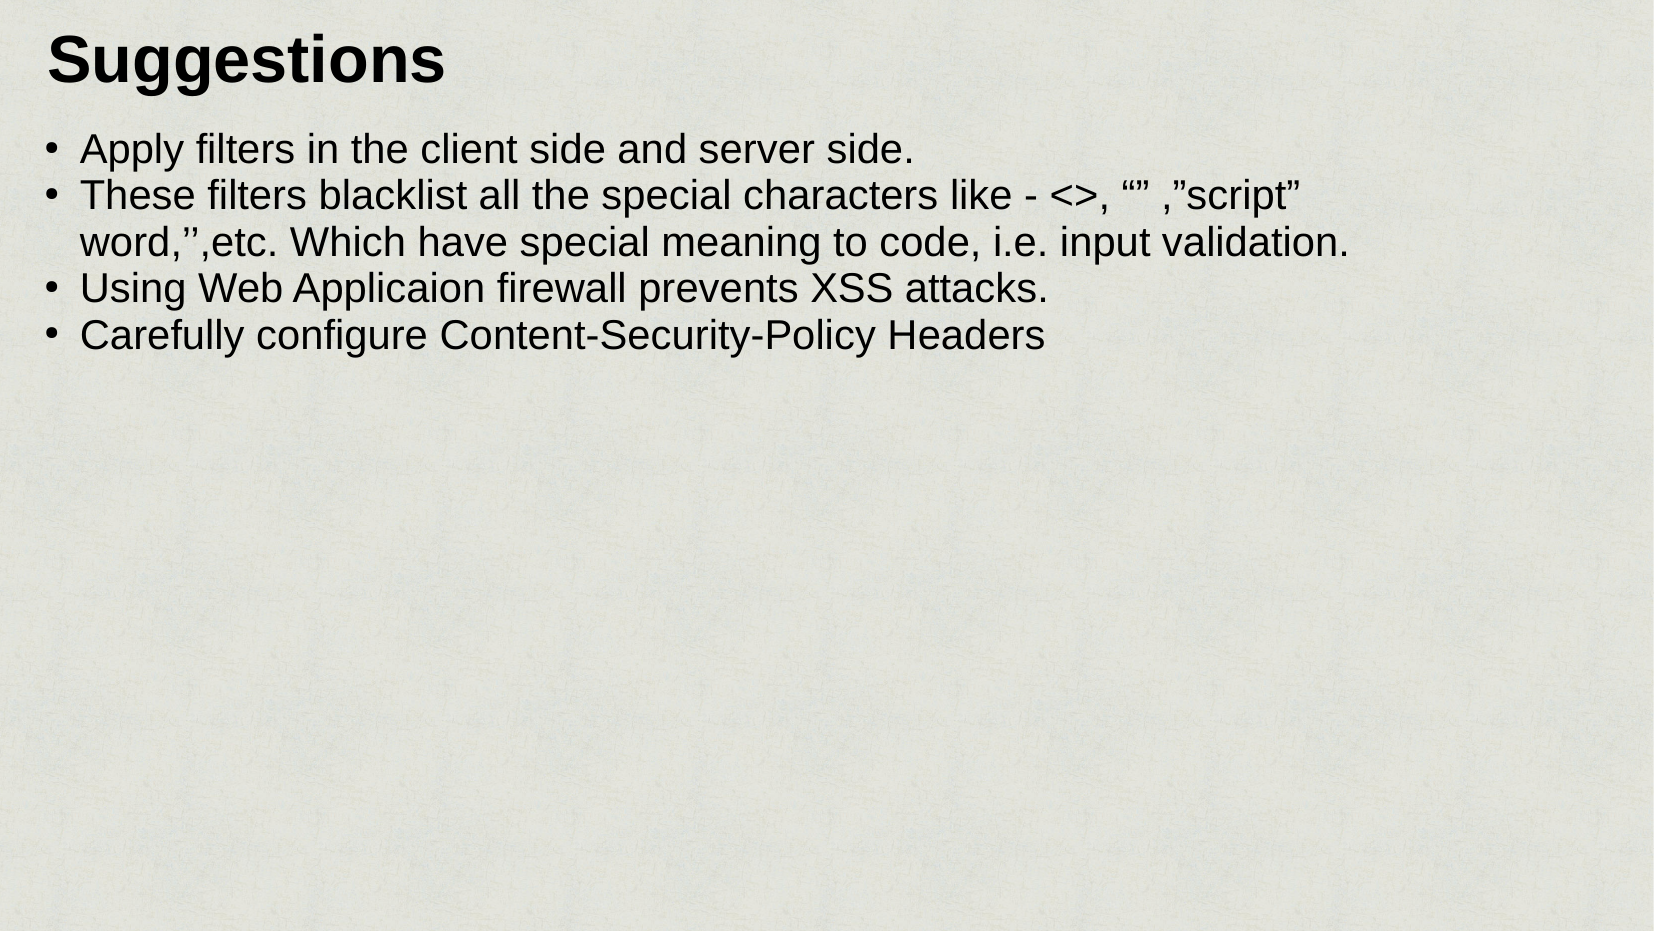

# Suggestions
Apply filters in the client side and server side.
These filters blacklist all the special characters like - <>, “” ,”script” word,’’,etc. Which have special meaning to code, i.e. input validation.
Using Web Applicaion firewall prevents XSS attacks.
Carefully configure Content-Security-Policy Headers